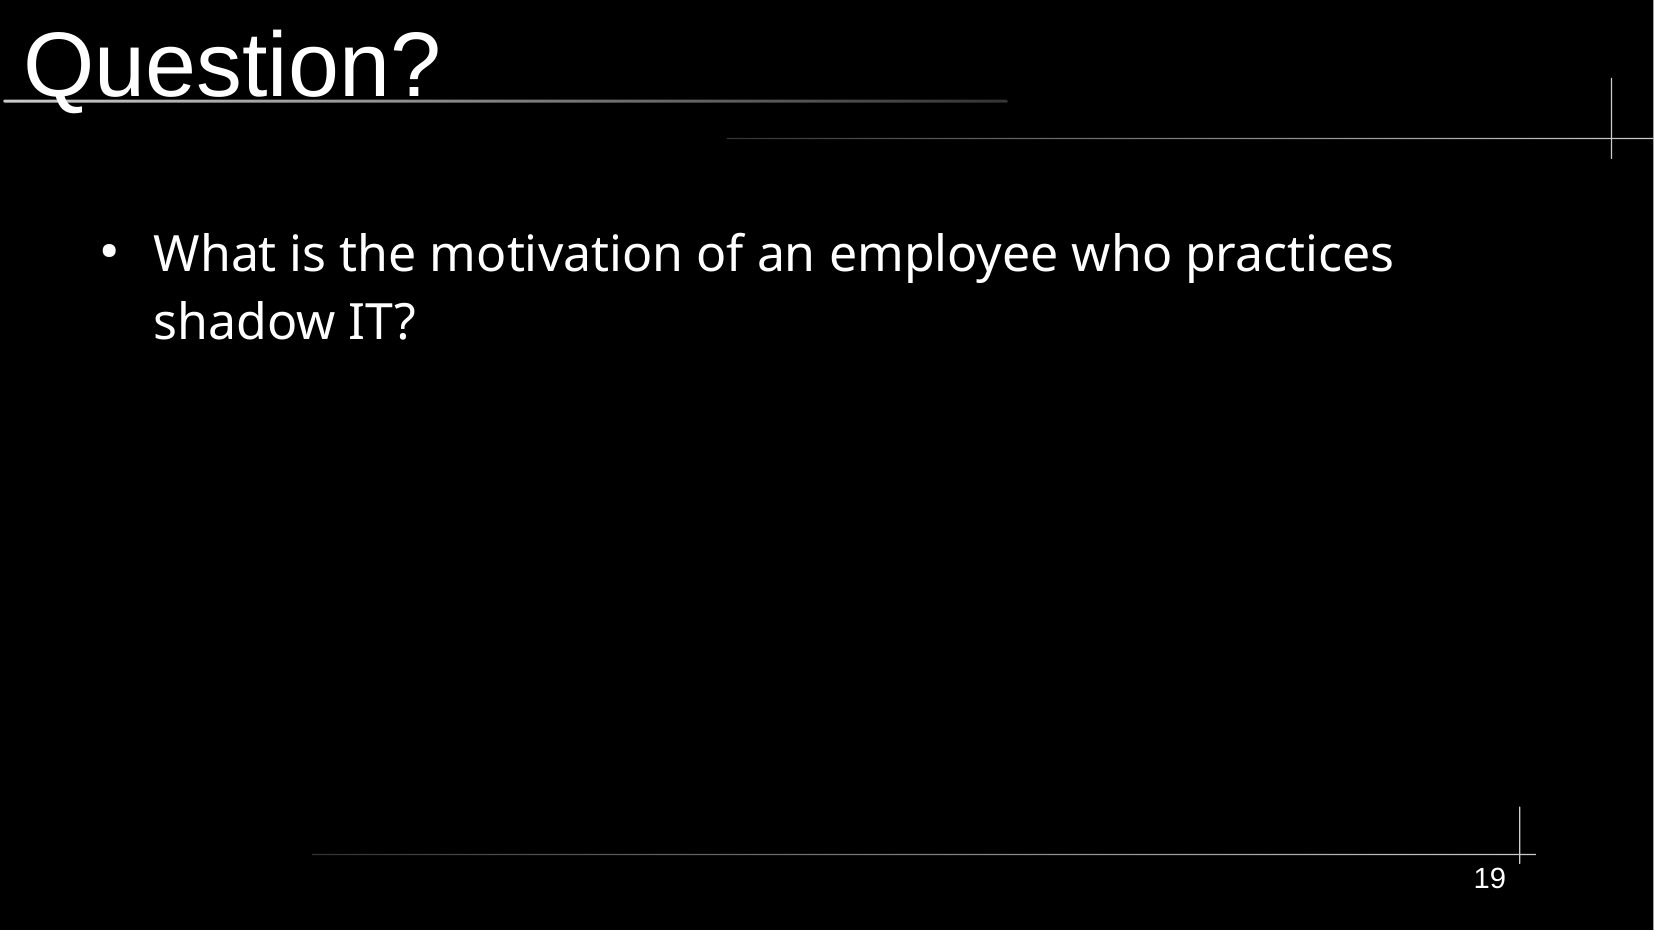

# Question?
What is the motivation of an employee who practices shadow IT?
19